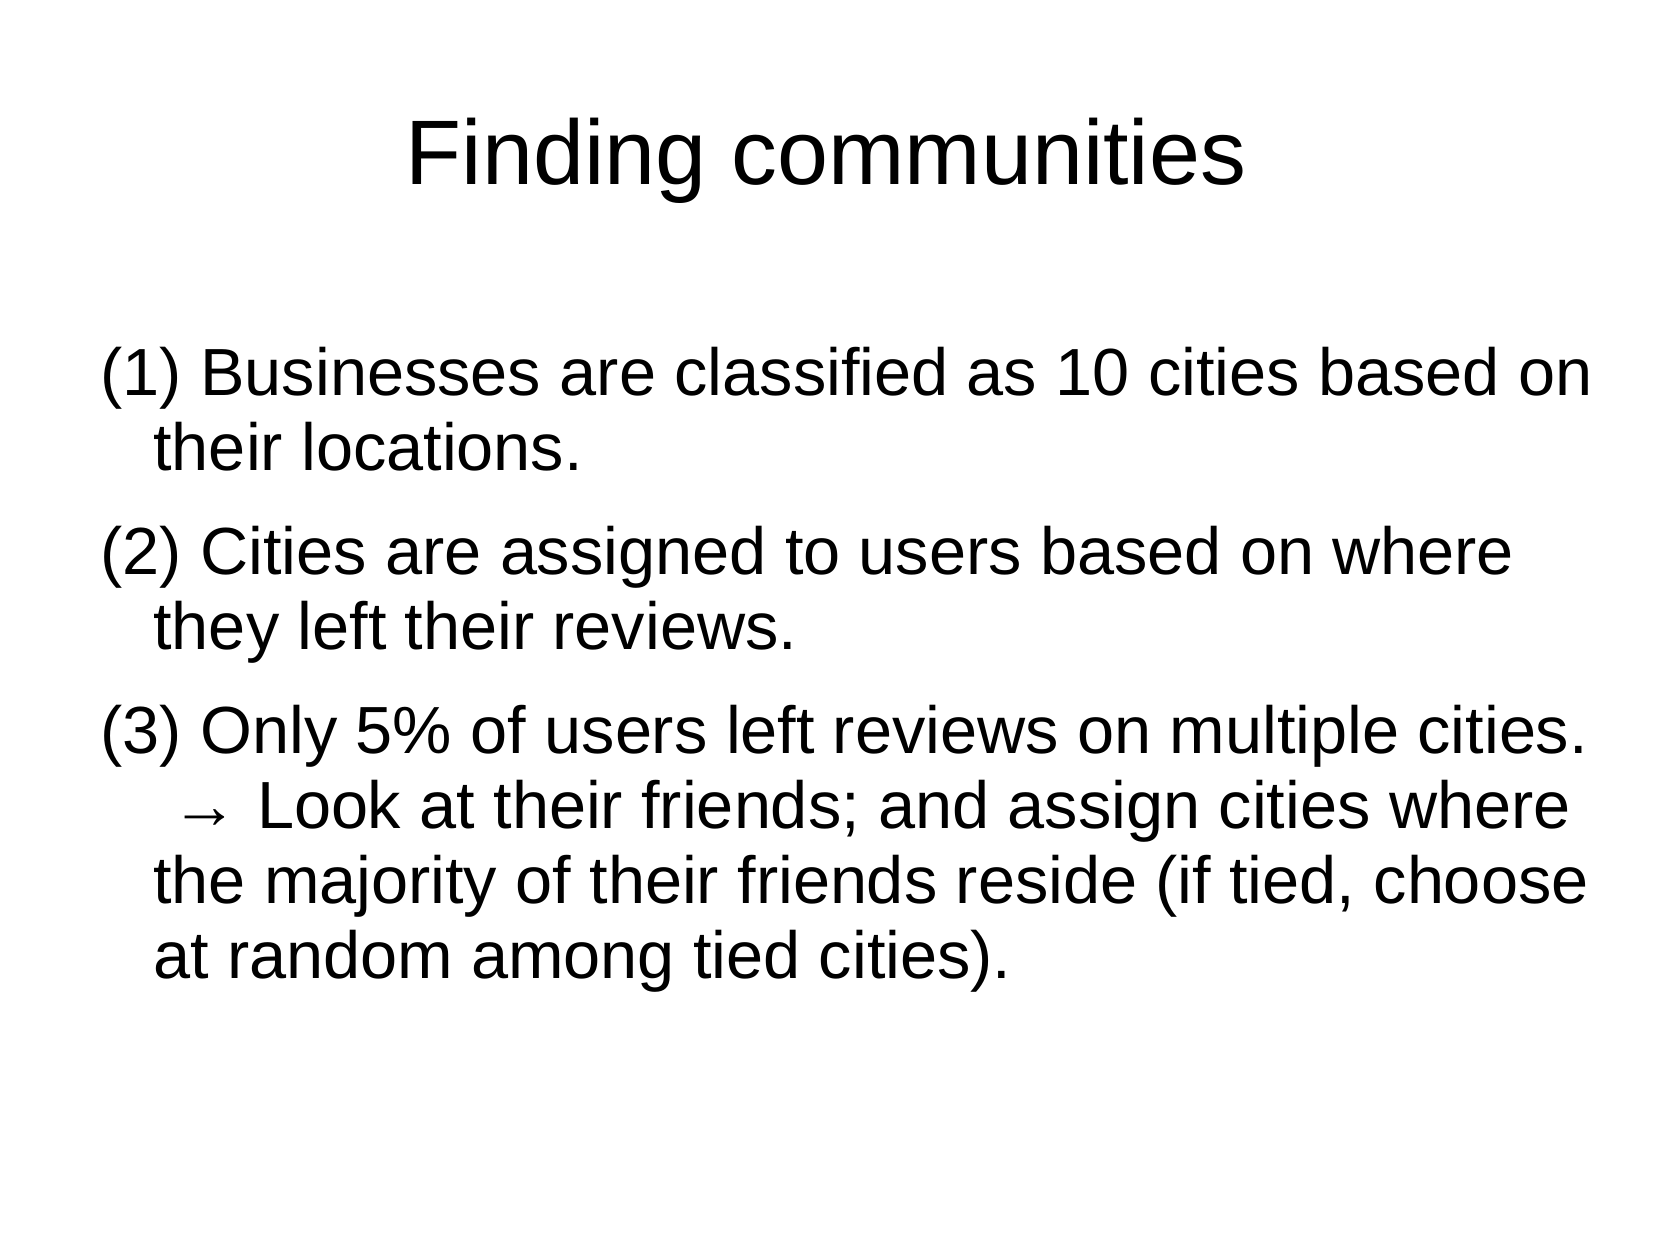

# Finding communities
 Businesses are classified as 10 cities based on their locations.
 Cities are assigned to users based on where they left their reviews.
 Only 5% of users left reviews on multiple cities. → Look at their friends; and assign cities where the majority of their friends reside (if tied, choose at random among tied cities).